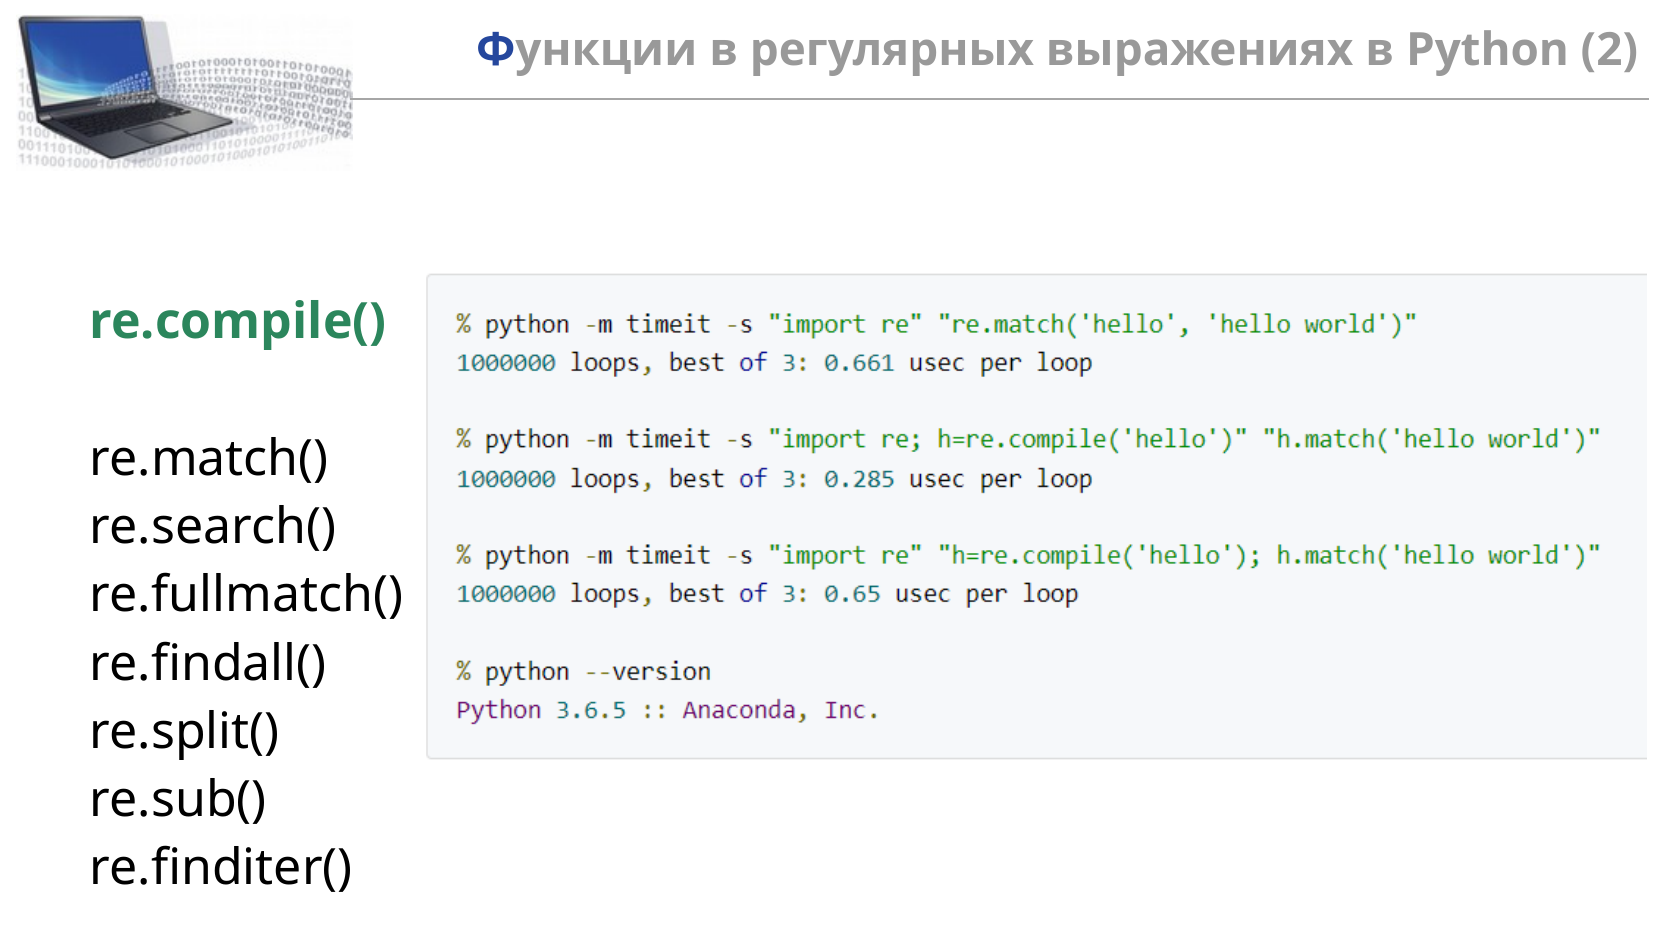

# Функции в регулярных выражениях в Python (2)
re.compile()
re.match()
re.search()
re.fullmatch()
re.findall()
re.split()
re.sub()
re.finditer()